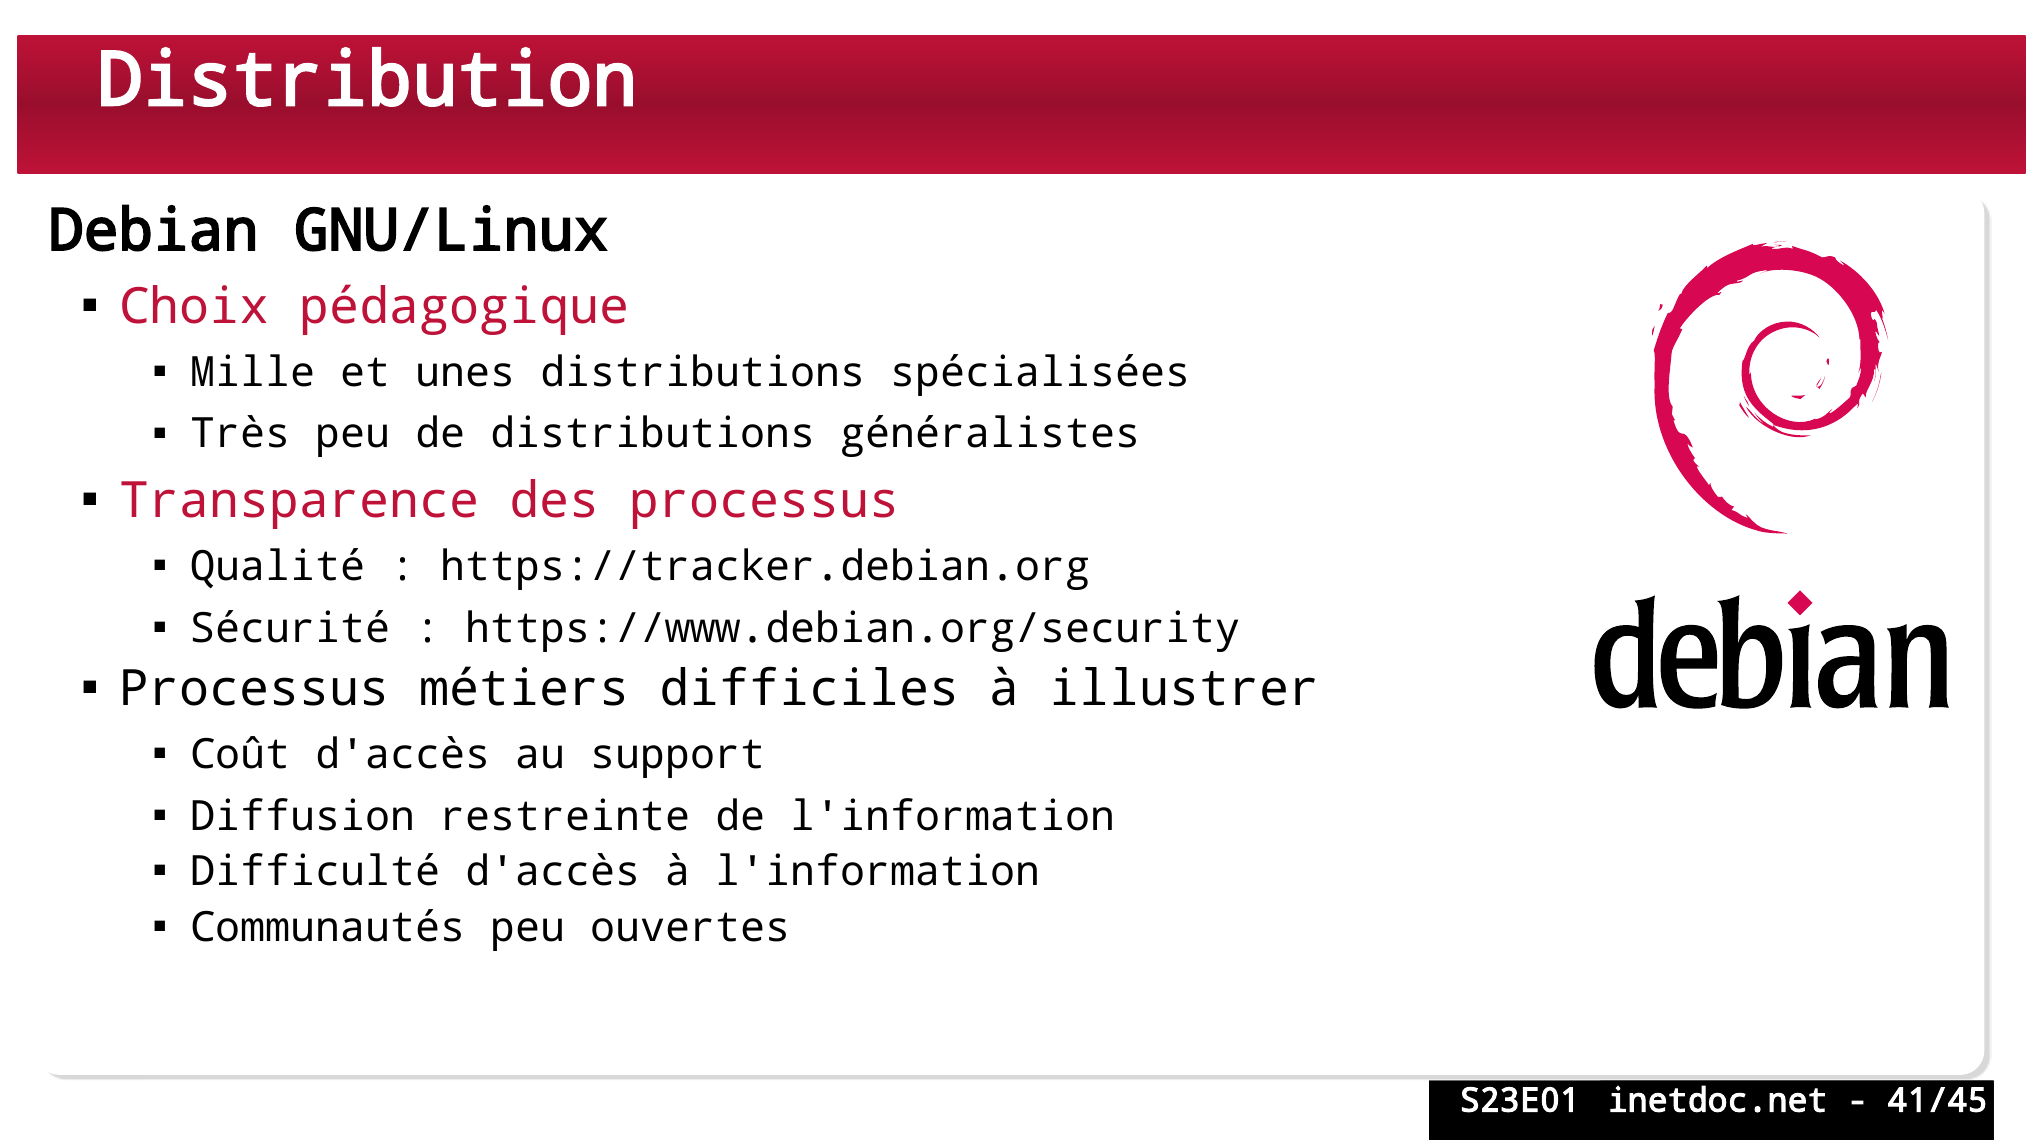

Distribution
Debian GNU/Linux
Choix pédagogique
Mille et unes distributions spécialisées
Très peu de distributions généralistes
Transparence des processus
Qualité : https://tracker.debian.org
Sécurité : https://www.debian.org/security
Processus métiers difficiles à illustrer
Coût d'accès au support
Diffusion restreinte de l'information
Difficulté d'accès à l'information
Communautés peu ouvertes
S19E01	inetdoc.net - /45
S23E01	inetdoc.net - /45
inetdoc.net - /45